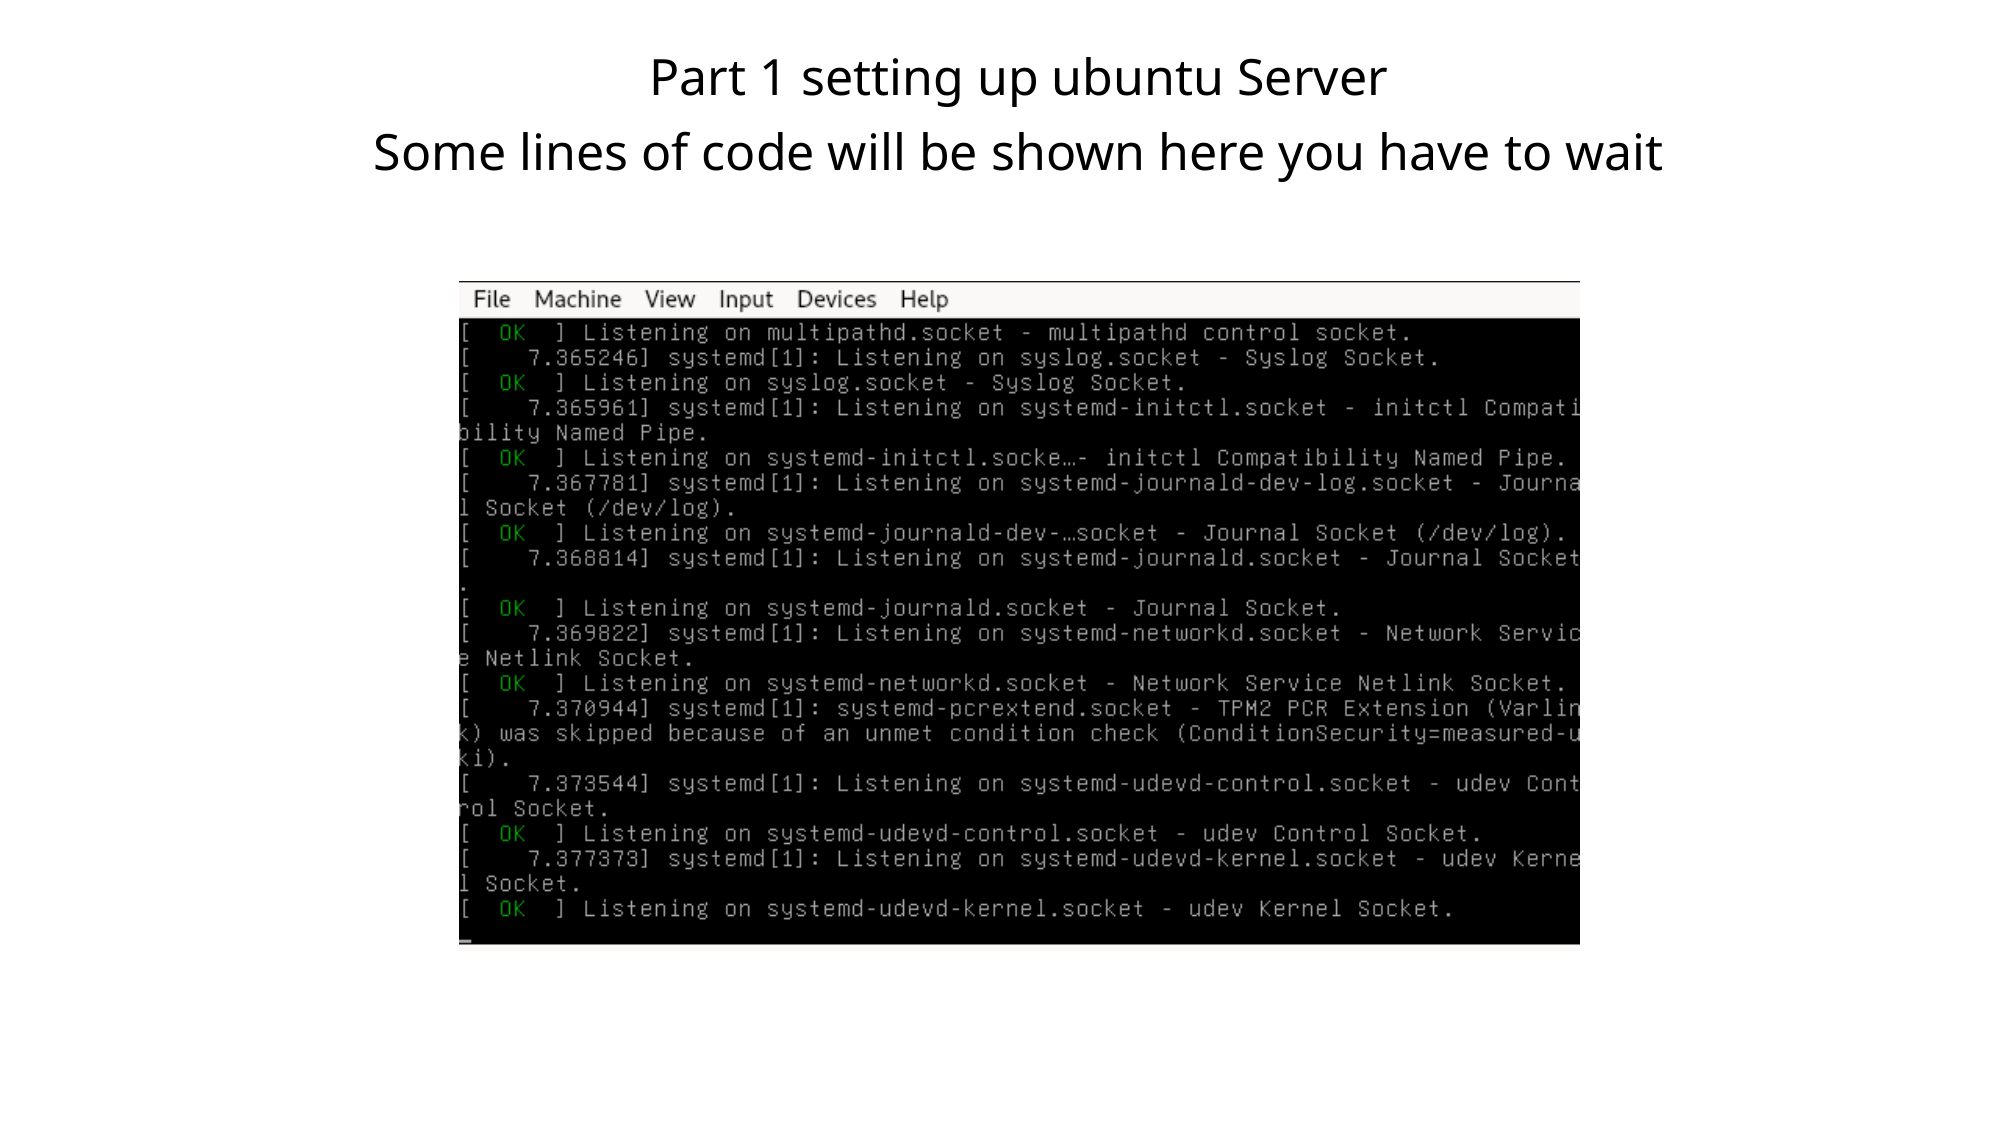

# Part 1 setting up ubuntu Server
Some lines of code will be shown here you have to wait